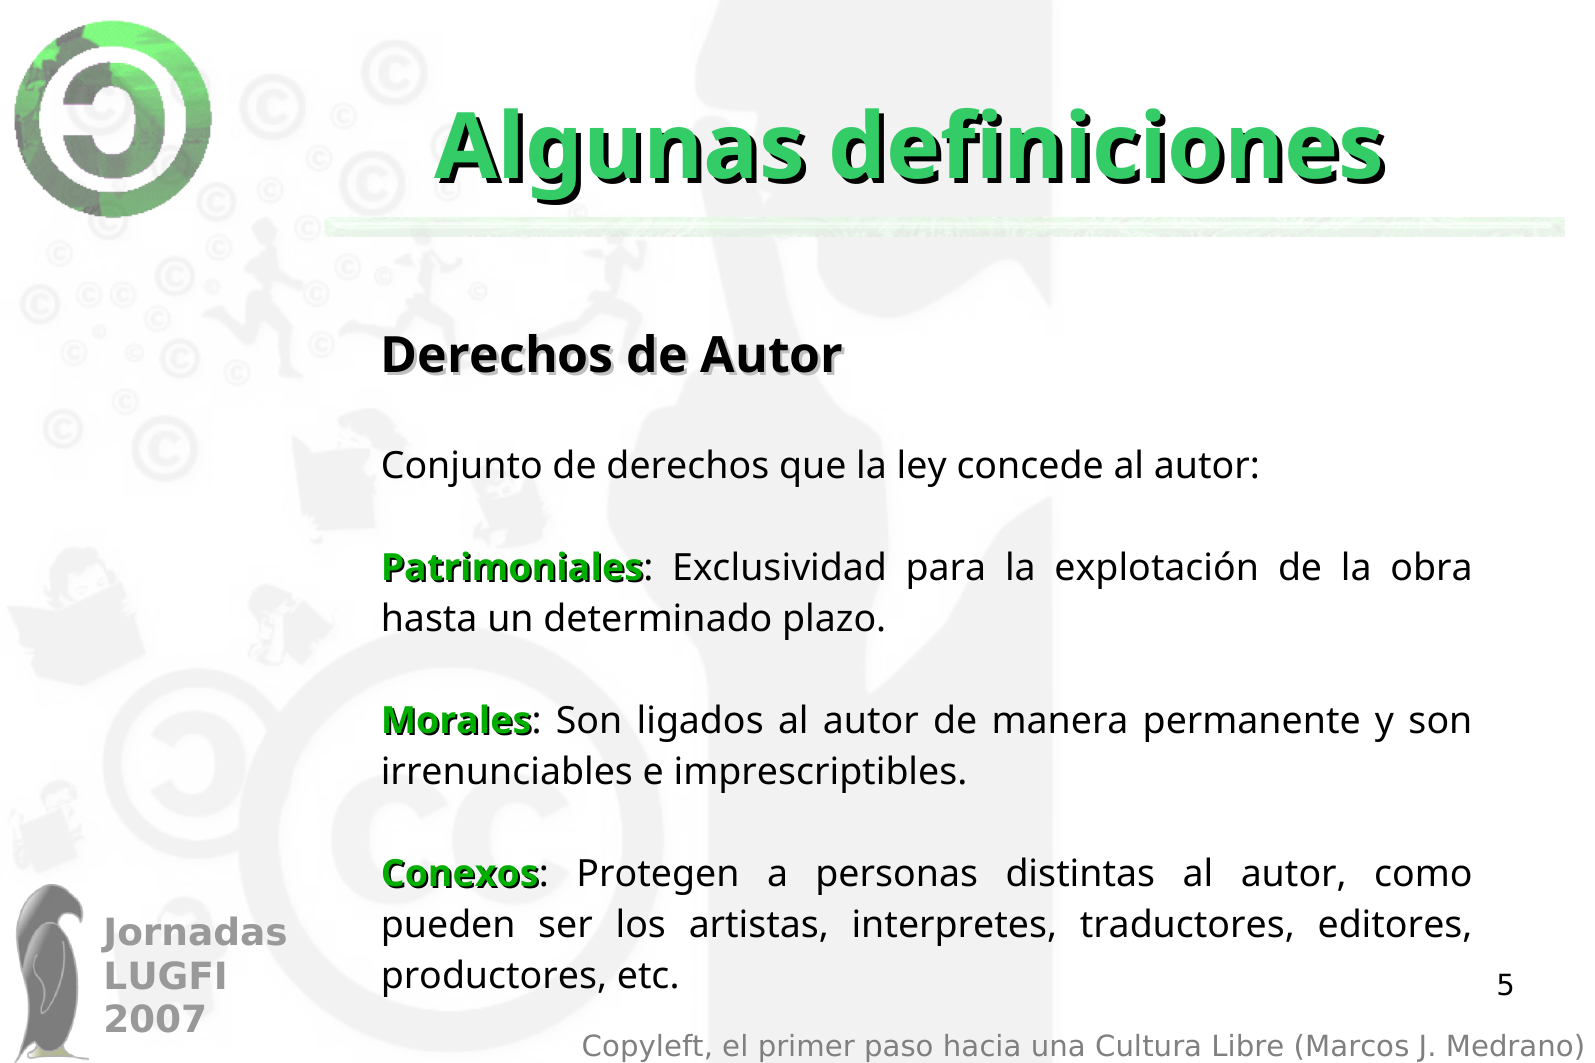

Algunas definiciones
Derechos de Autor
Conjunto de derechos que la ley concede al autor:
Patrimoniales: Exclusividad para la explotación de la obra hasta un determinado plazo.
Morales: Son ligados al autor de manera permanente y son irrenunciables e imprescriptibles.
Conexos: Protegen a personas distintas al autor, como pueden ser los artistas, interpretes, traductores, editores, productores, etc.
5